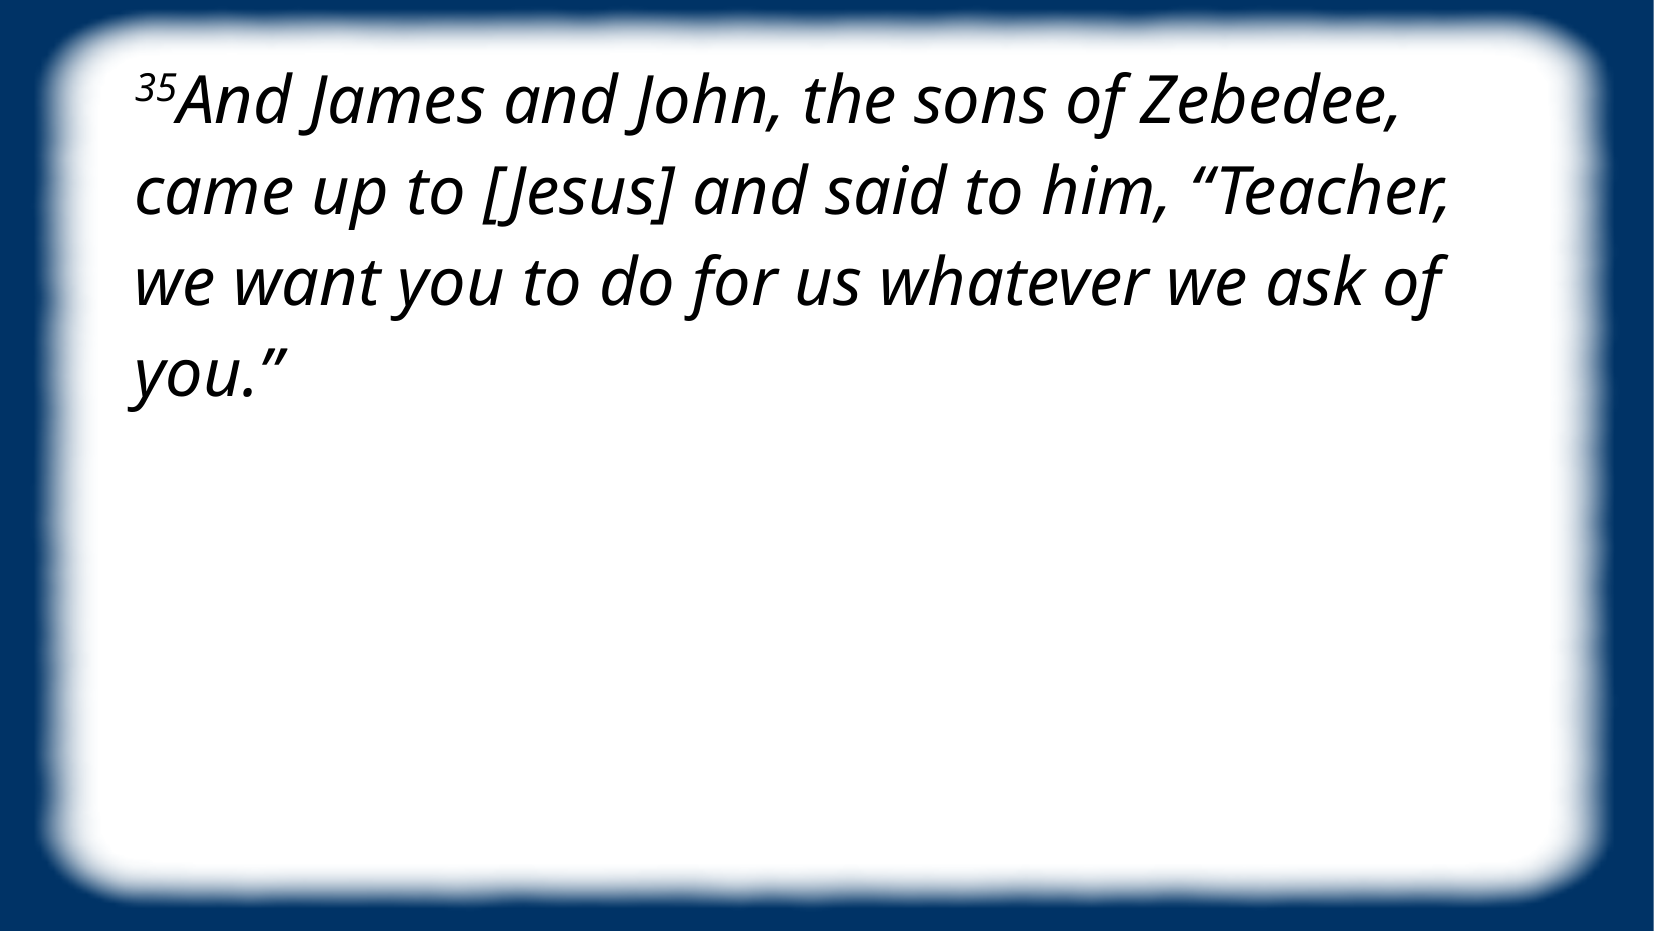

35And James and John, the sons of Zebedee, came up to [Jesus] and said to him, “Teacher, we want you to do for us whatever we ask of you.”